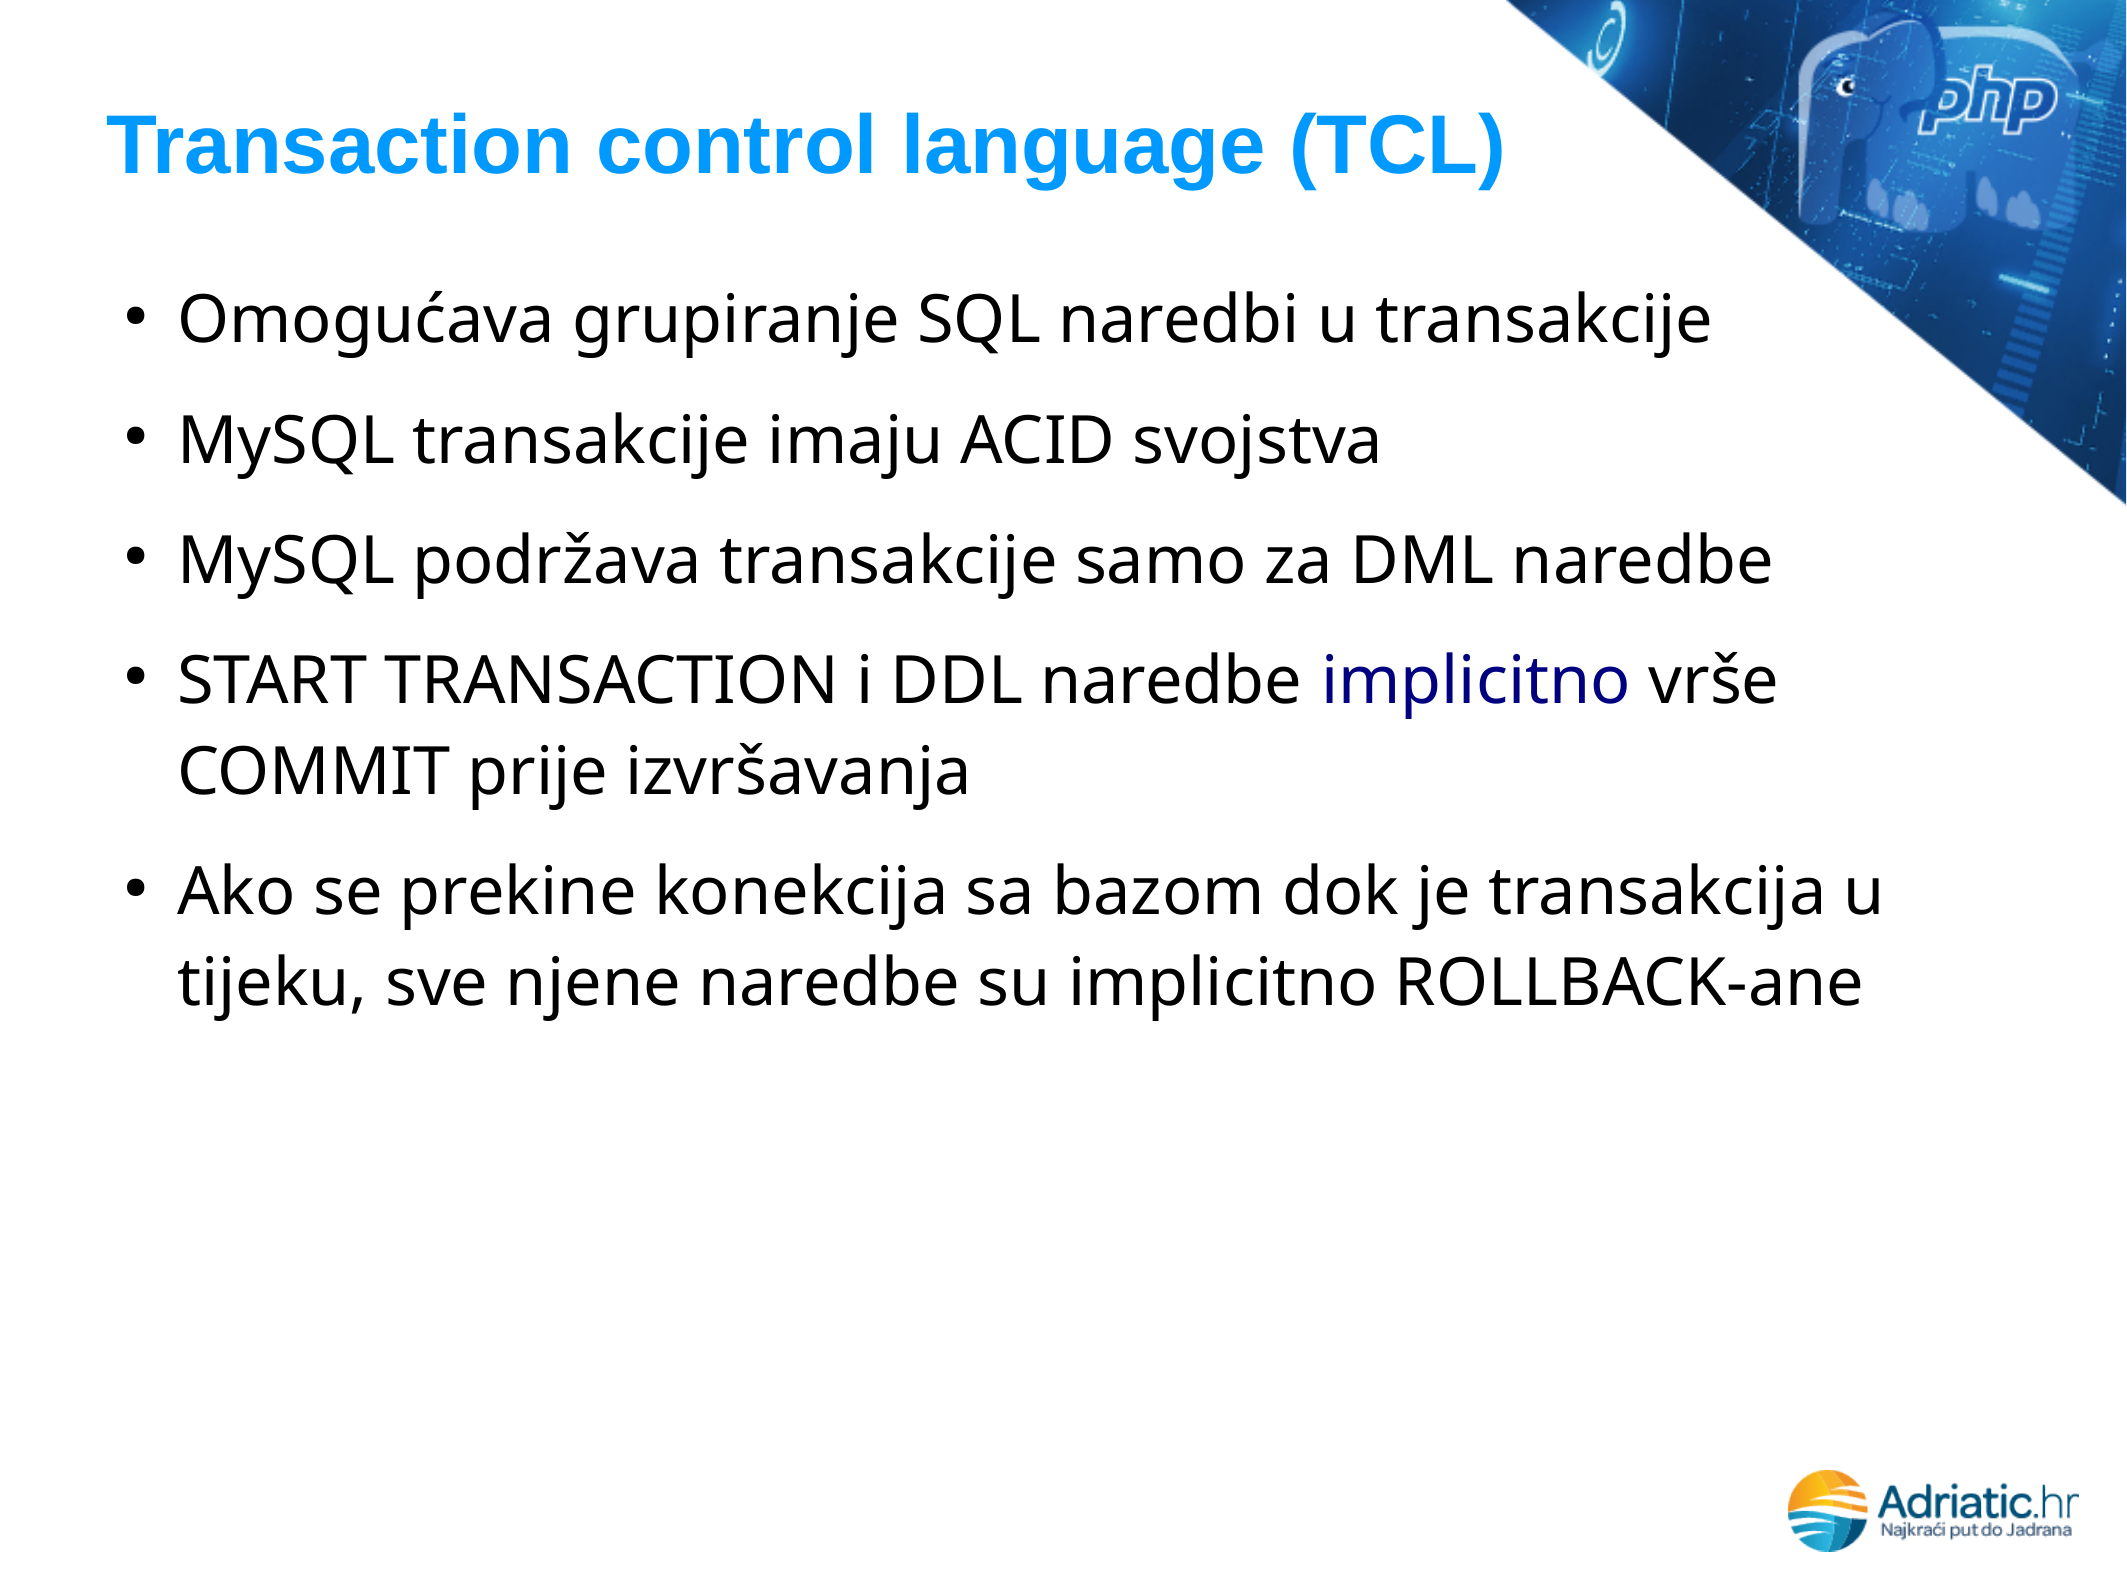

# Transaction control language (TCL)
Omogućava grupiranje SQL naredbi u transakcije
MySQL transakcije imaju ACID svojstva
MySQL podržava transakcije samo za DML naredbe
START TRANSACTION i DDL naredbe implicitno vrše COMMIT prije izvršavanja
Ako se prekine konekcija sa bazom dok je transakcija u tijeku, sve njene naredbe su implicitno ROLLBACK-ane